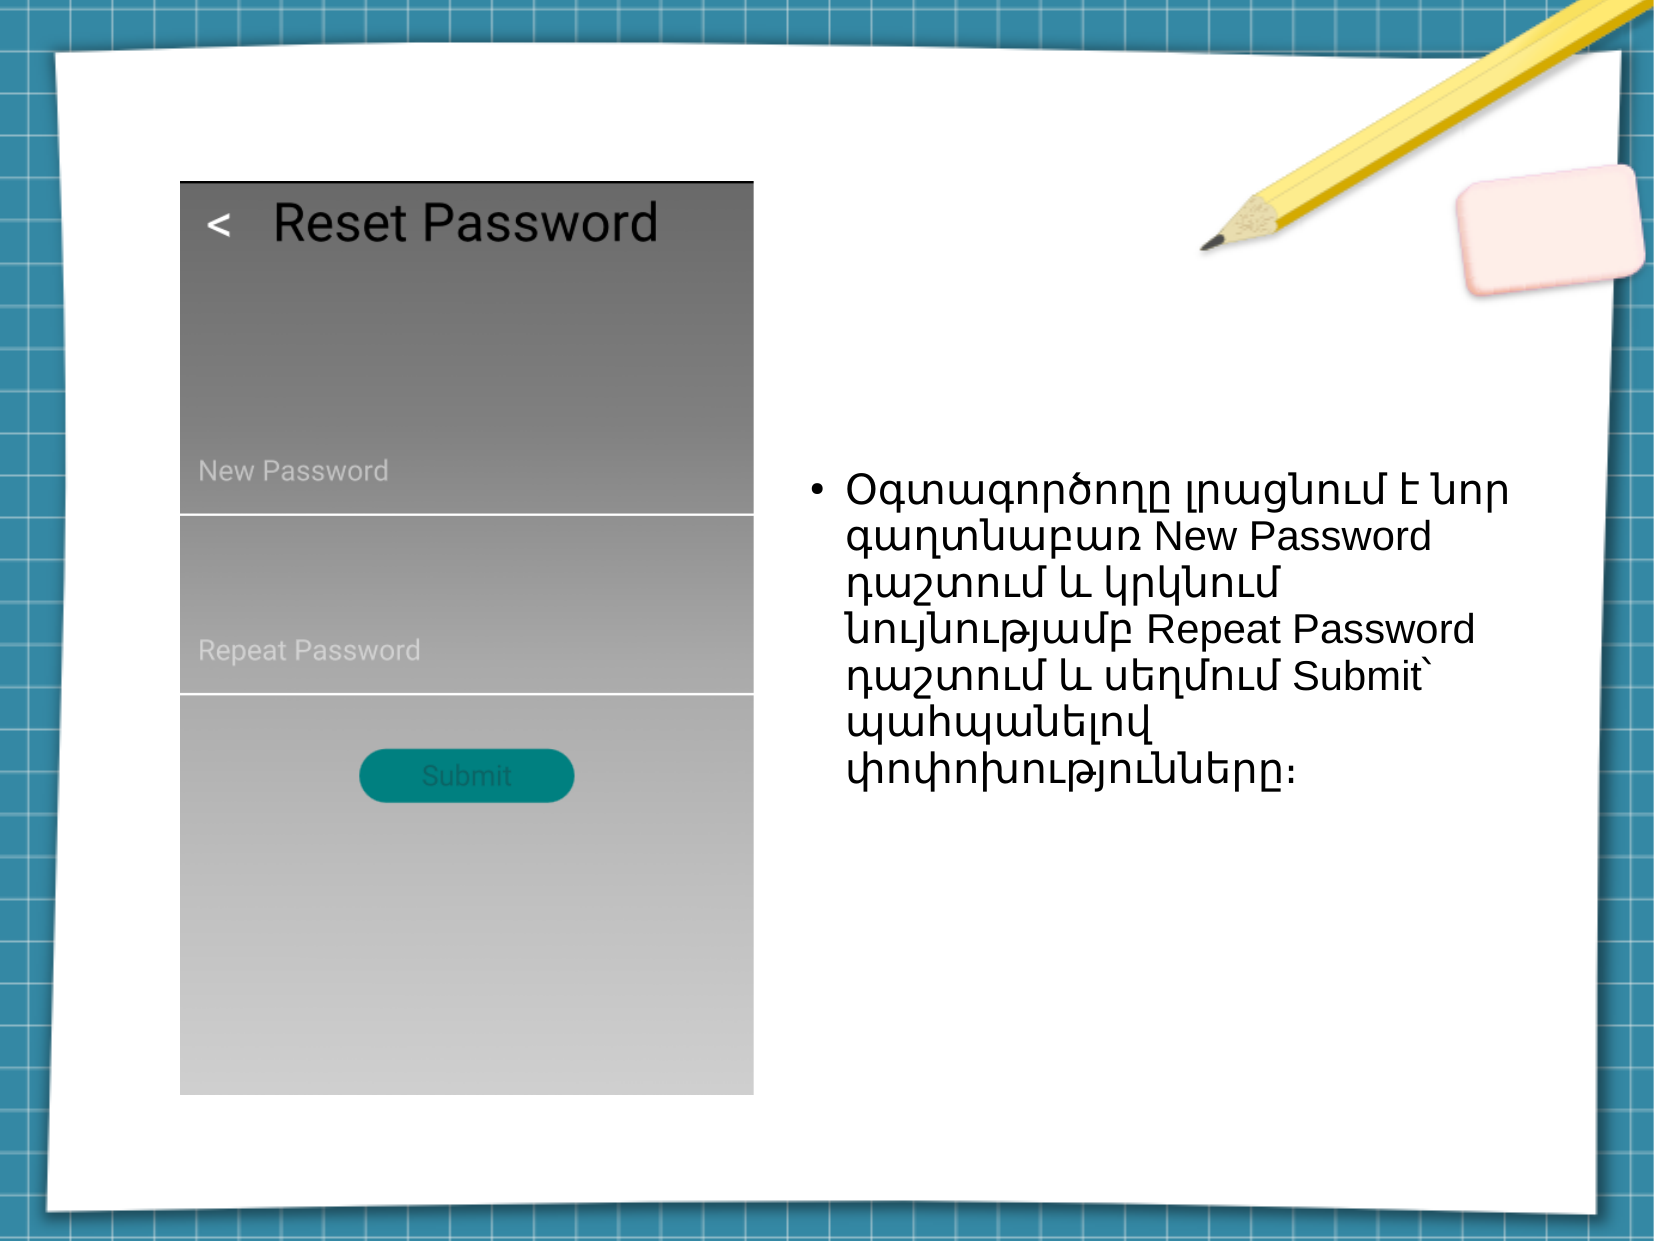

Օգտագործողը լրացնում է նոր գաղտնաբառ New Password դաշտում և կրկնում նույնությամբ Repeat Password դաշտում և սեղմում Submit՝ պահպանելով փոփոխությունները։